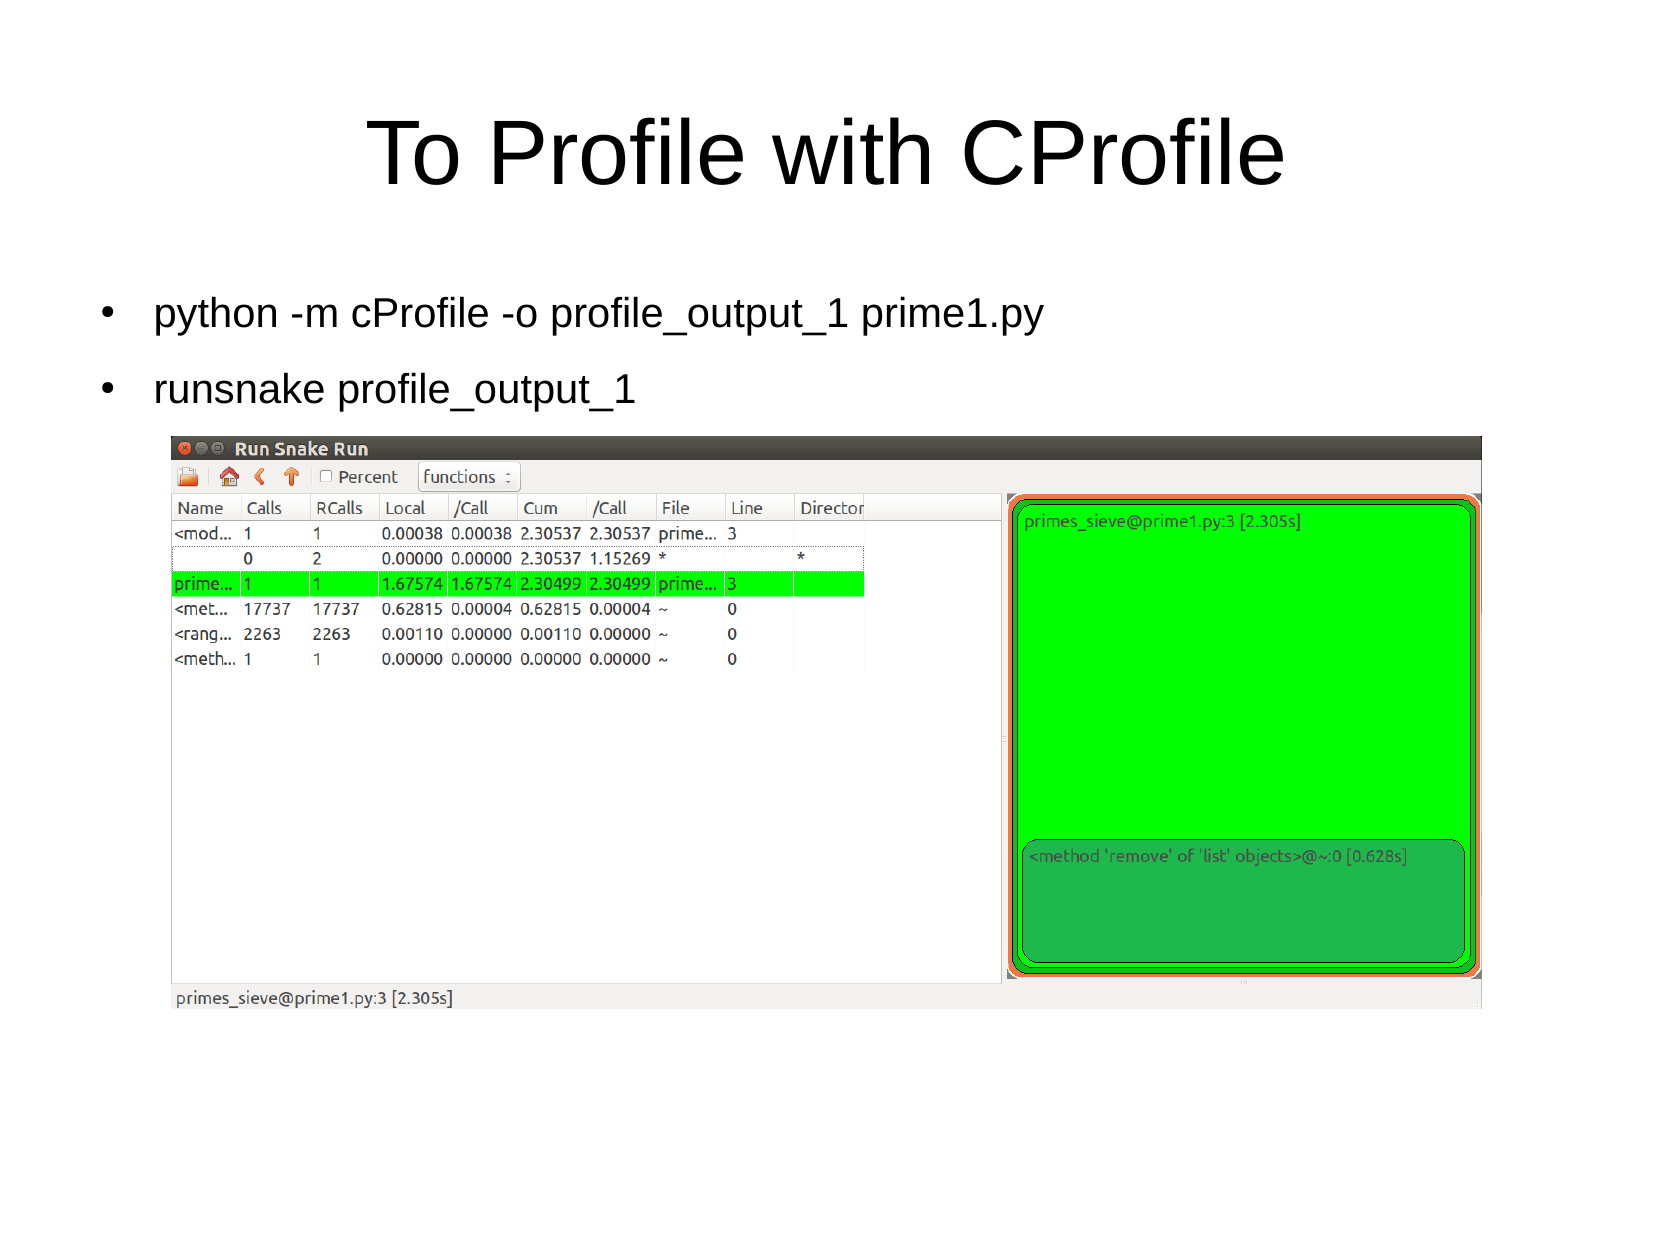

# To Profile with CProfile
python -m cProfile -o profile_output_1 prime1.py
runsnake profile_output_1